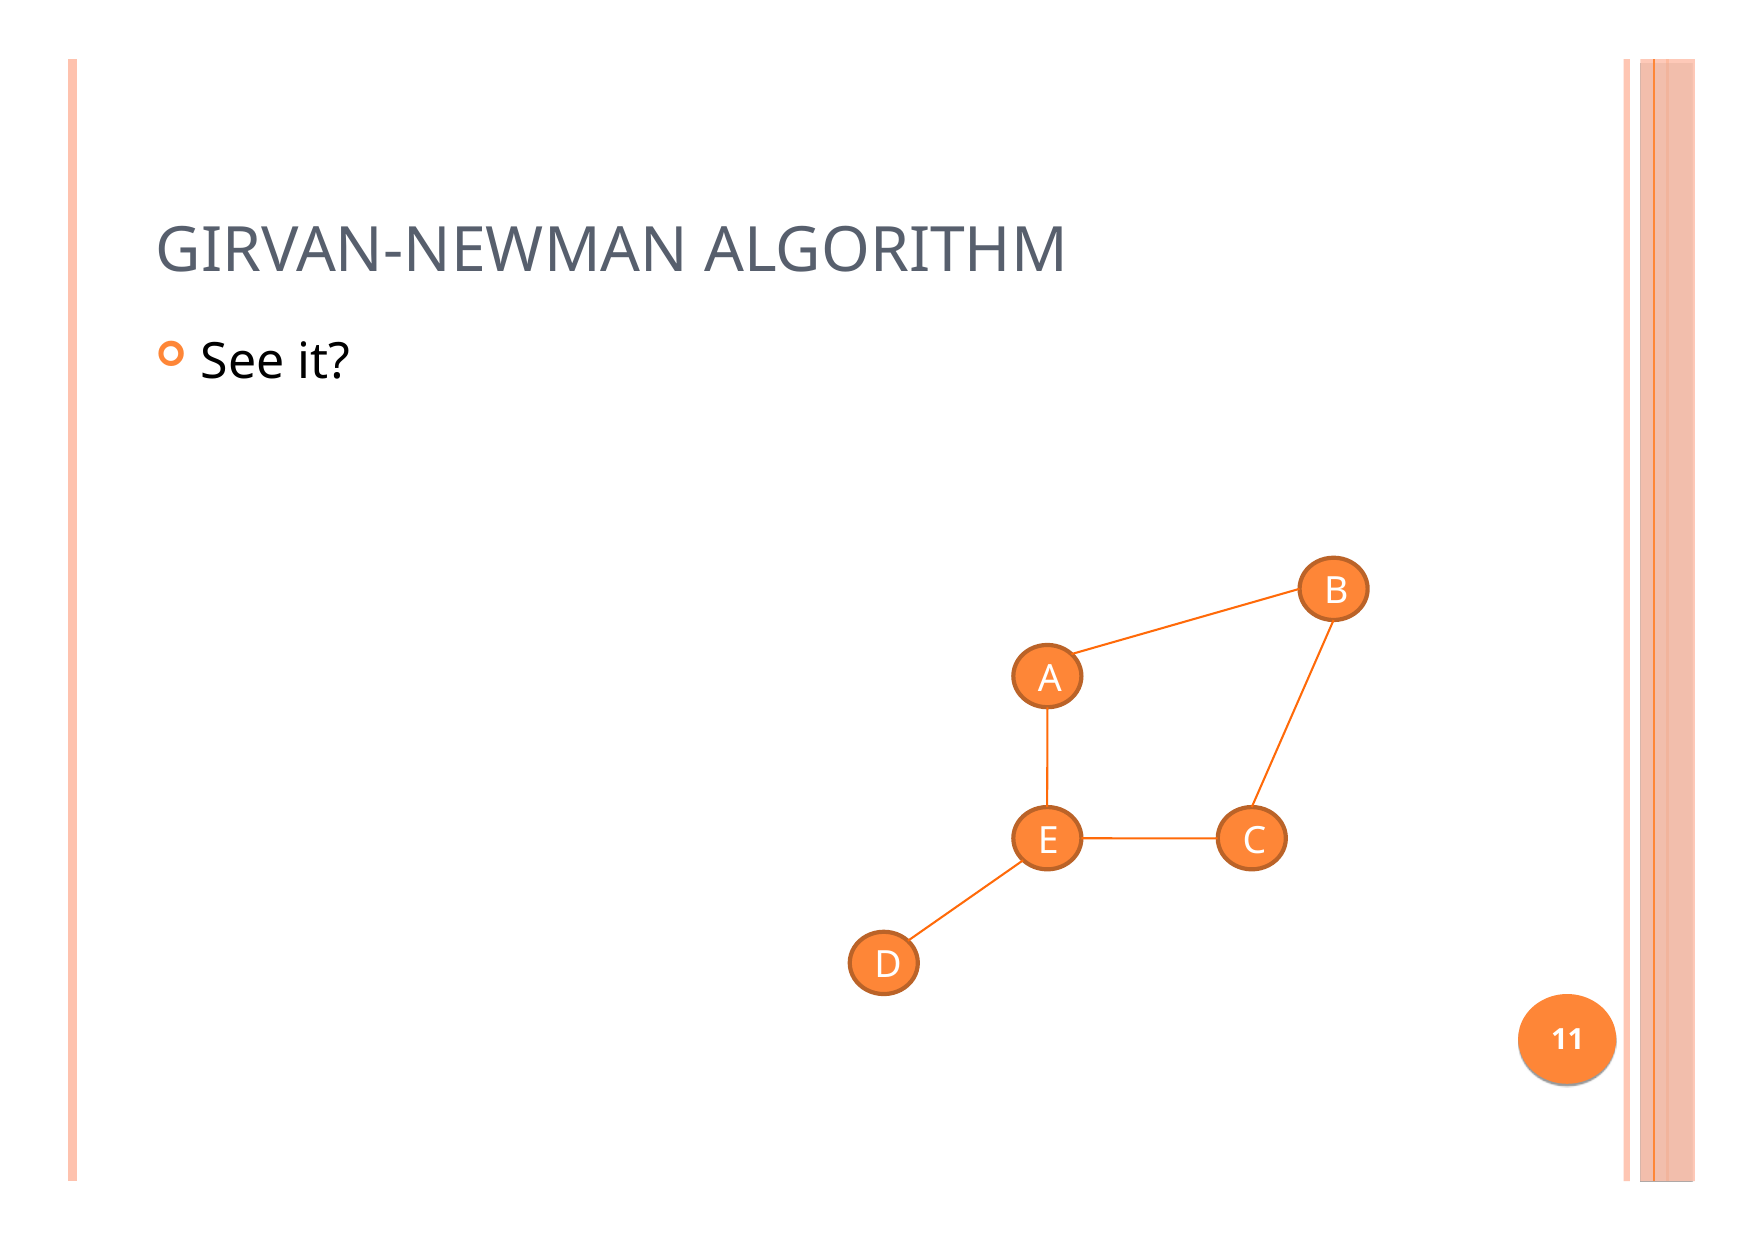

# Girvan-Newman Algorithm
See it?
B
A
E
C
D